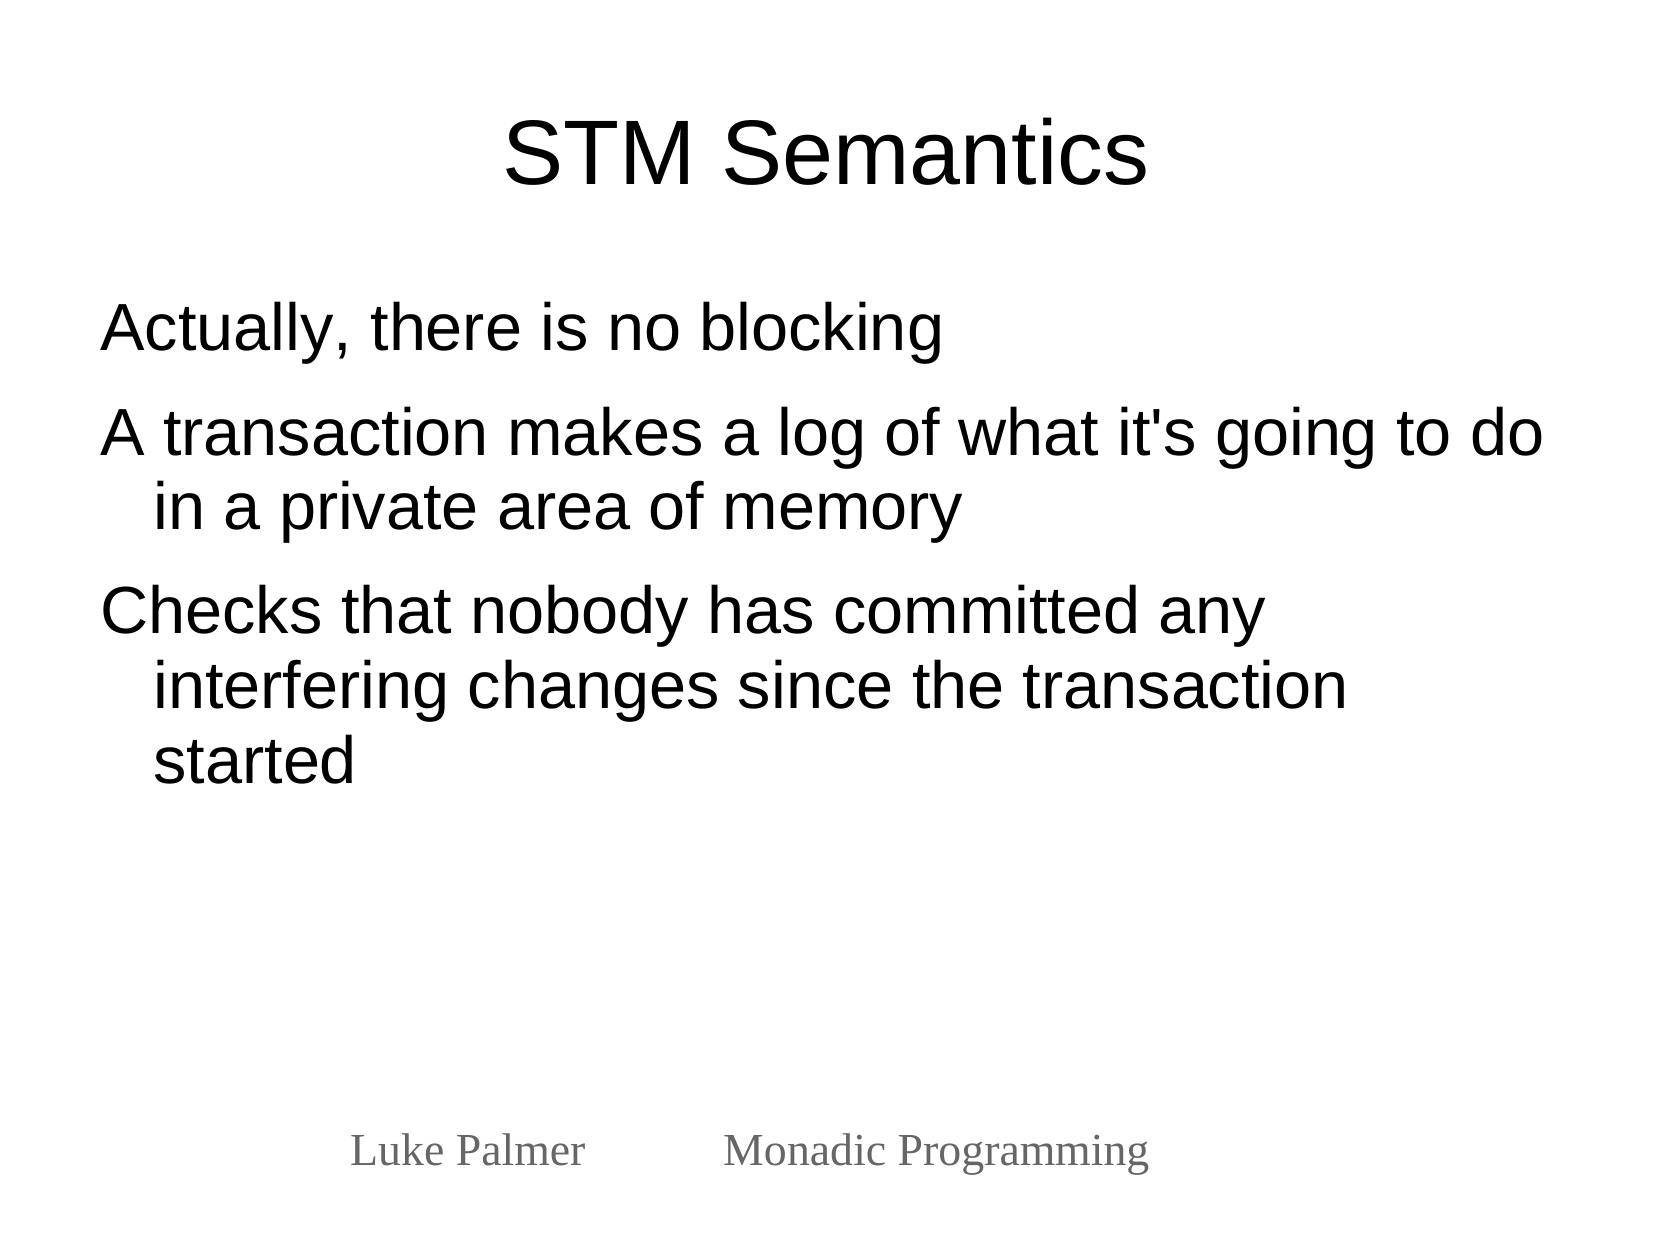

# STM Semantics
Actually, there is no blocking
A transaction makes a log of what it's going to do in a private area of memory
Checks that nobody has committed any interfering changes since the transaction started